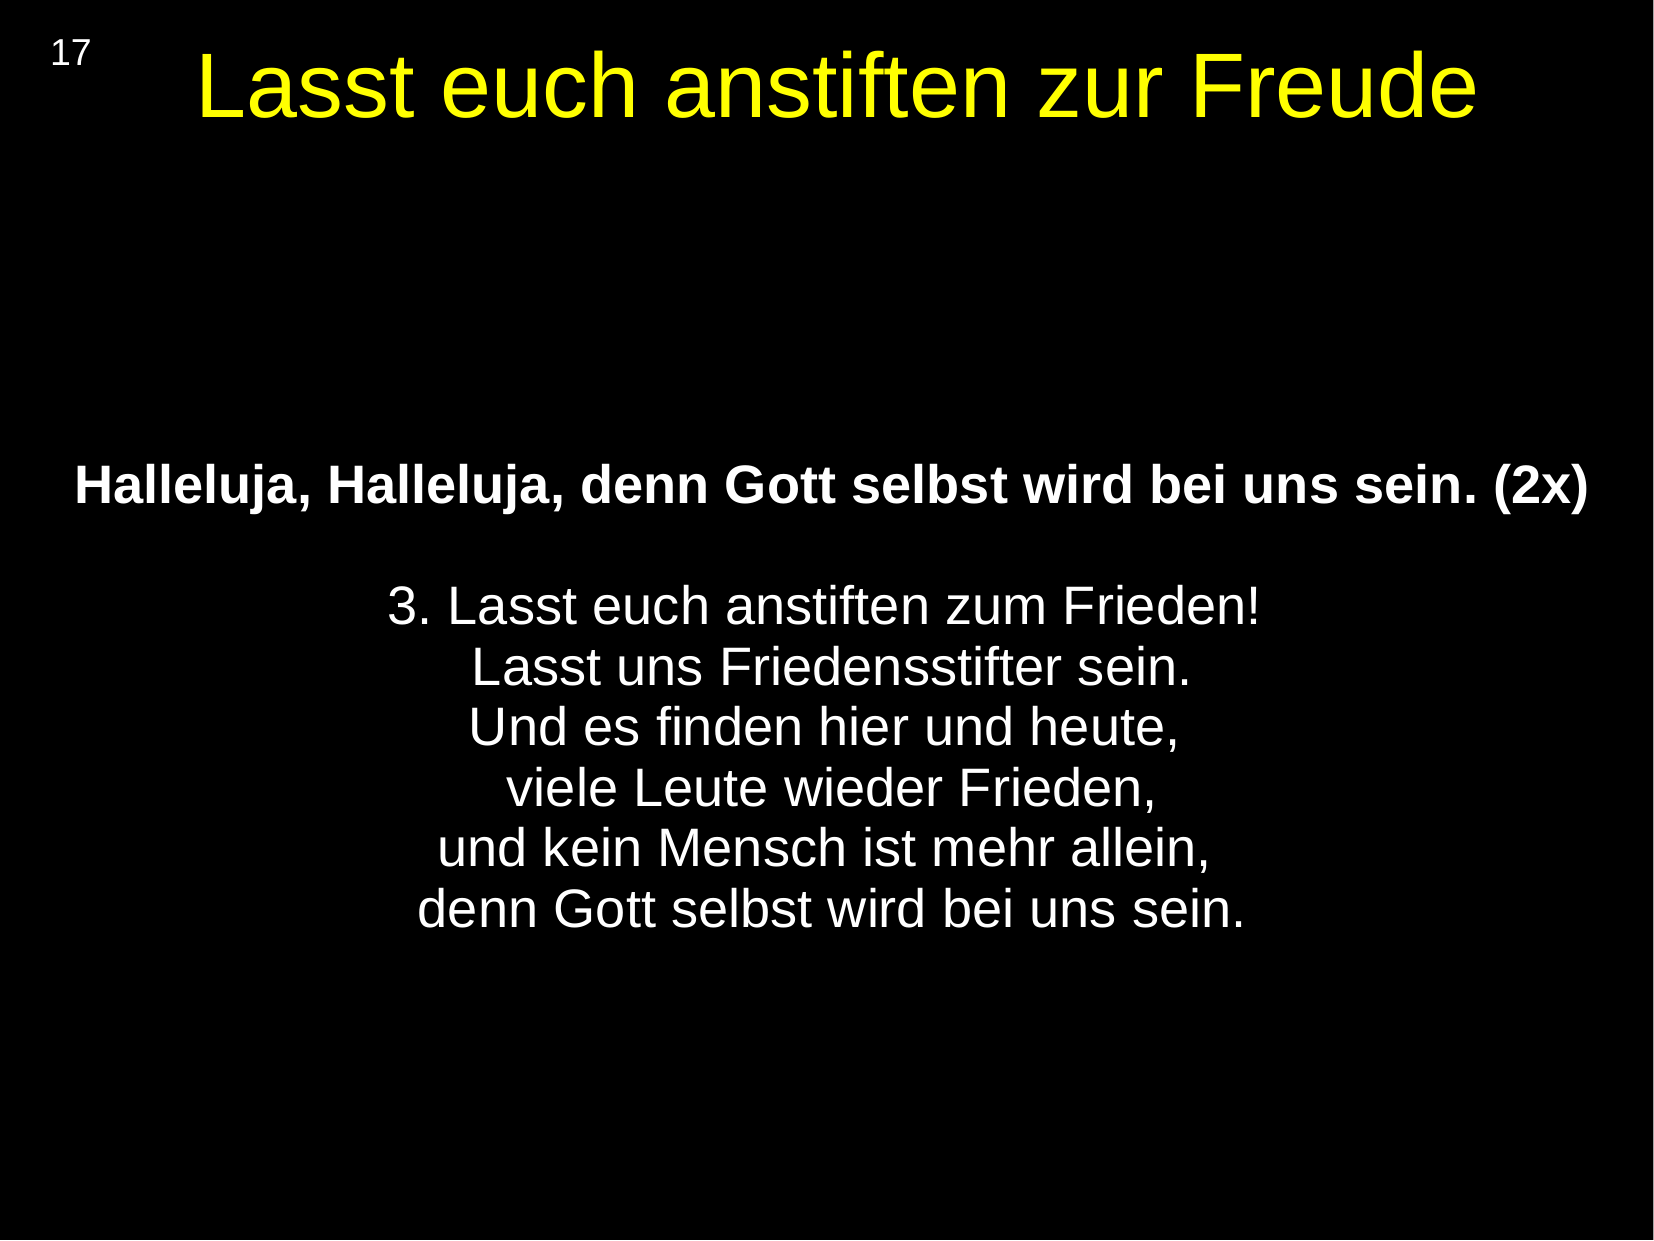

# Lasst euch anstiften zur Freude
17
Halleluja, Halleluja, denn Gott selbst wird bei uns sein. (2x)
3. Lasst euch anstiften zum Frieden!
Lasst uns Friedensstifter sein.
Und es finden hier und heute,
viele Leute wieder Frieden,
und kein Mensch ist mehr allein,
denn Gott selbst wird bei uns sein.